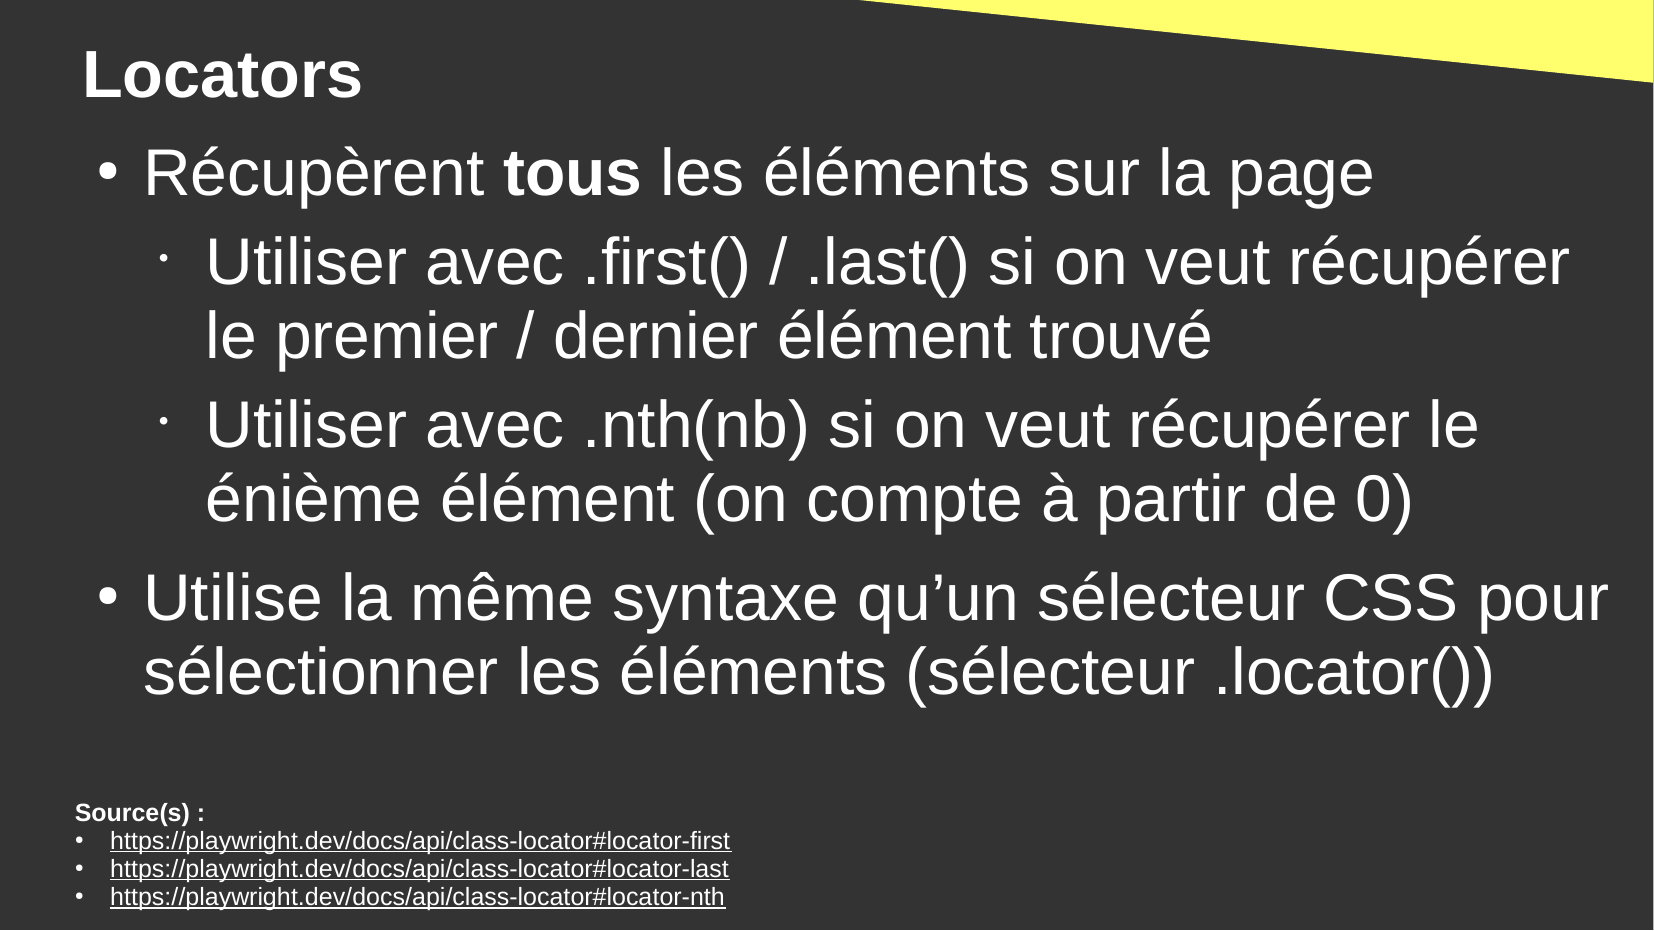

# Locators
Récupèrent tous les éléments sur la page
Utiliser avec .first() / .last() si on veut récupérer le premier / dernier élément trouvé
Utiliser avec .nth(nb) si on veut récupérer le énième élément (on compte à partir de 0)
Utilise la même syntaxe qu’un sélecteur CSS pour sélectionner les éléments (sélecteur .locator())
Source(s) :
https://playwright.dev/docs/api/class-locator#locator-first
https://playwright.dev/docs/api/class-locator#locator-last
https://playwright.dev/docs/api/class-locator#locator-nth